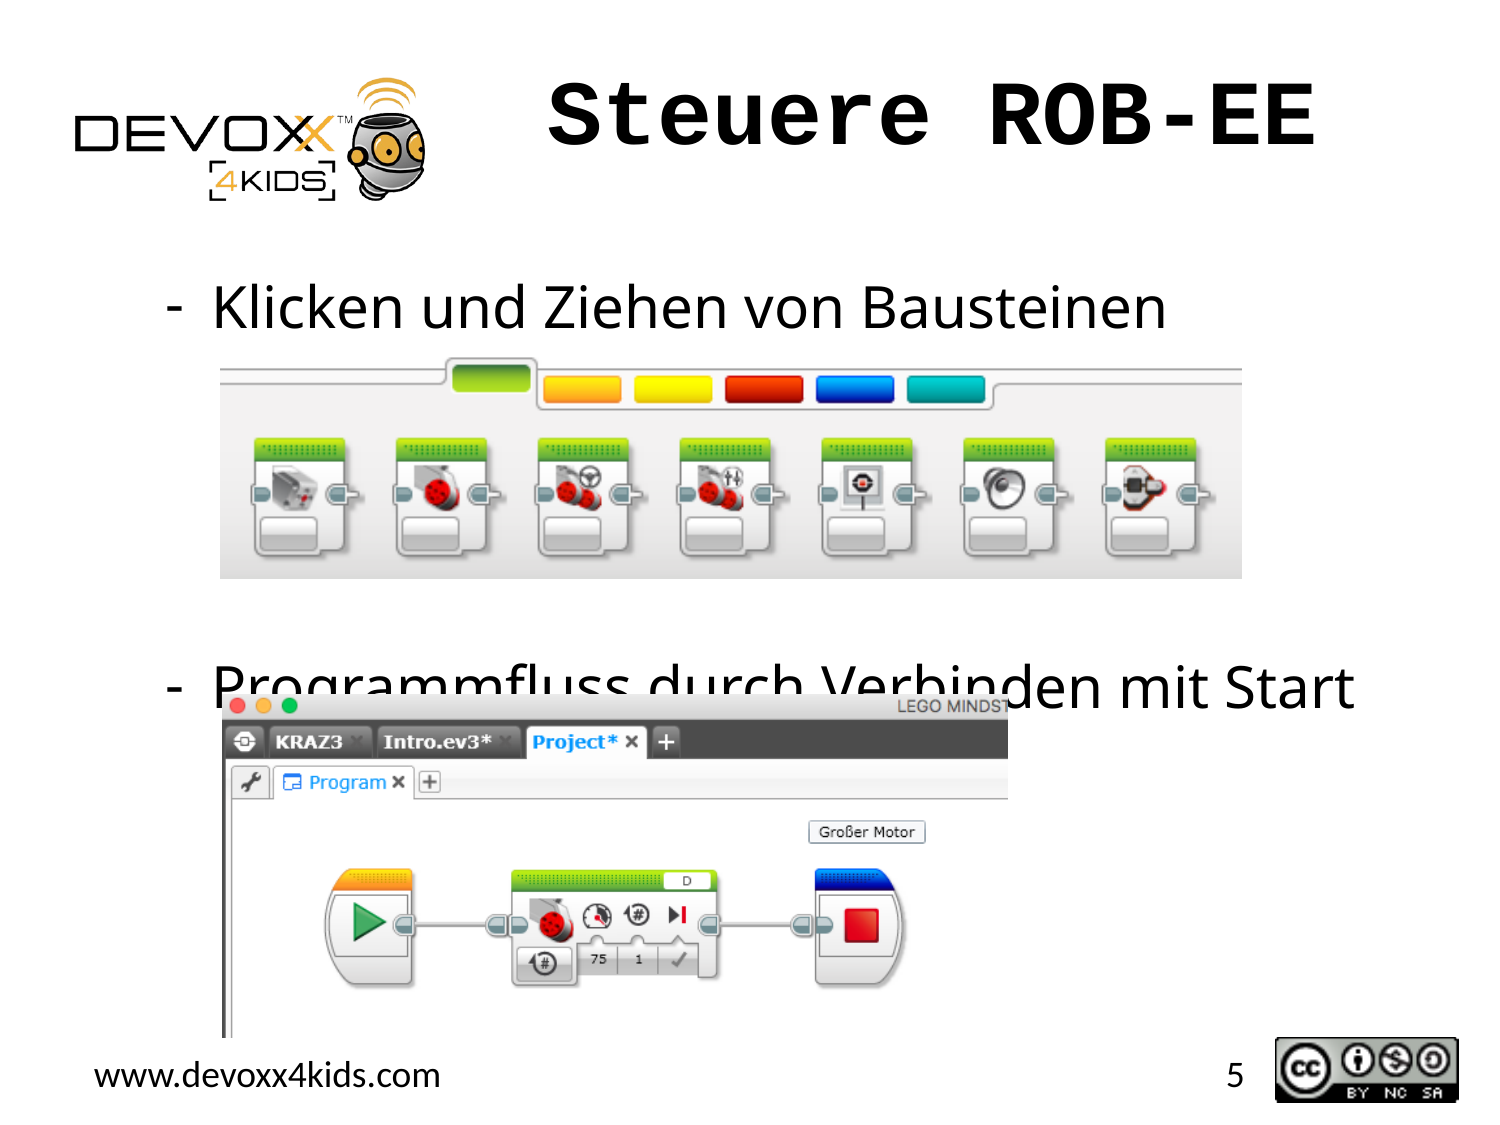

# Steuere ROB-EE
Klicken und Ziehen von Bausteinen
Programmfluss durch Verbinden mit Start